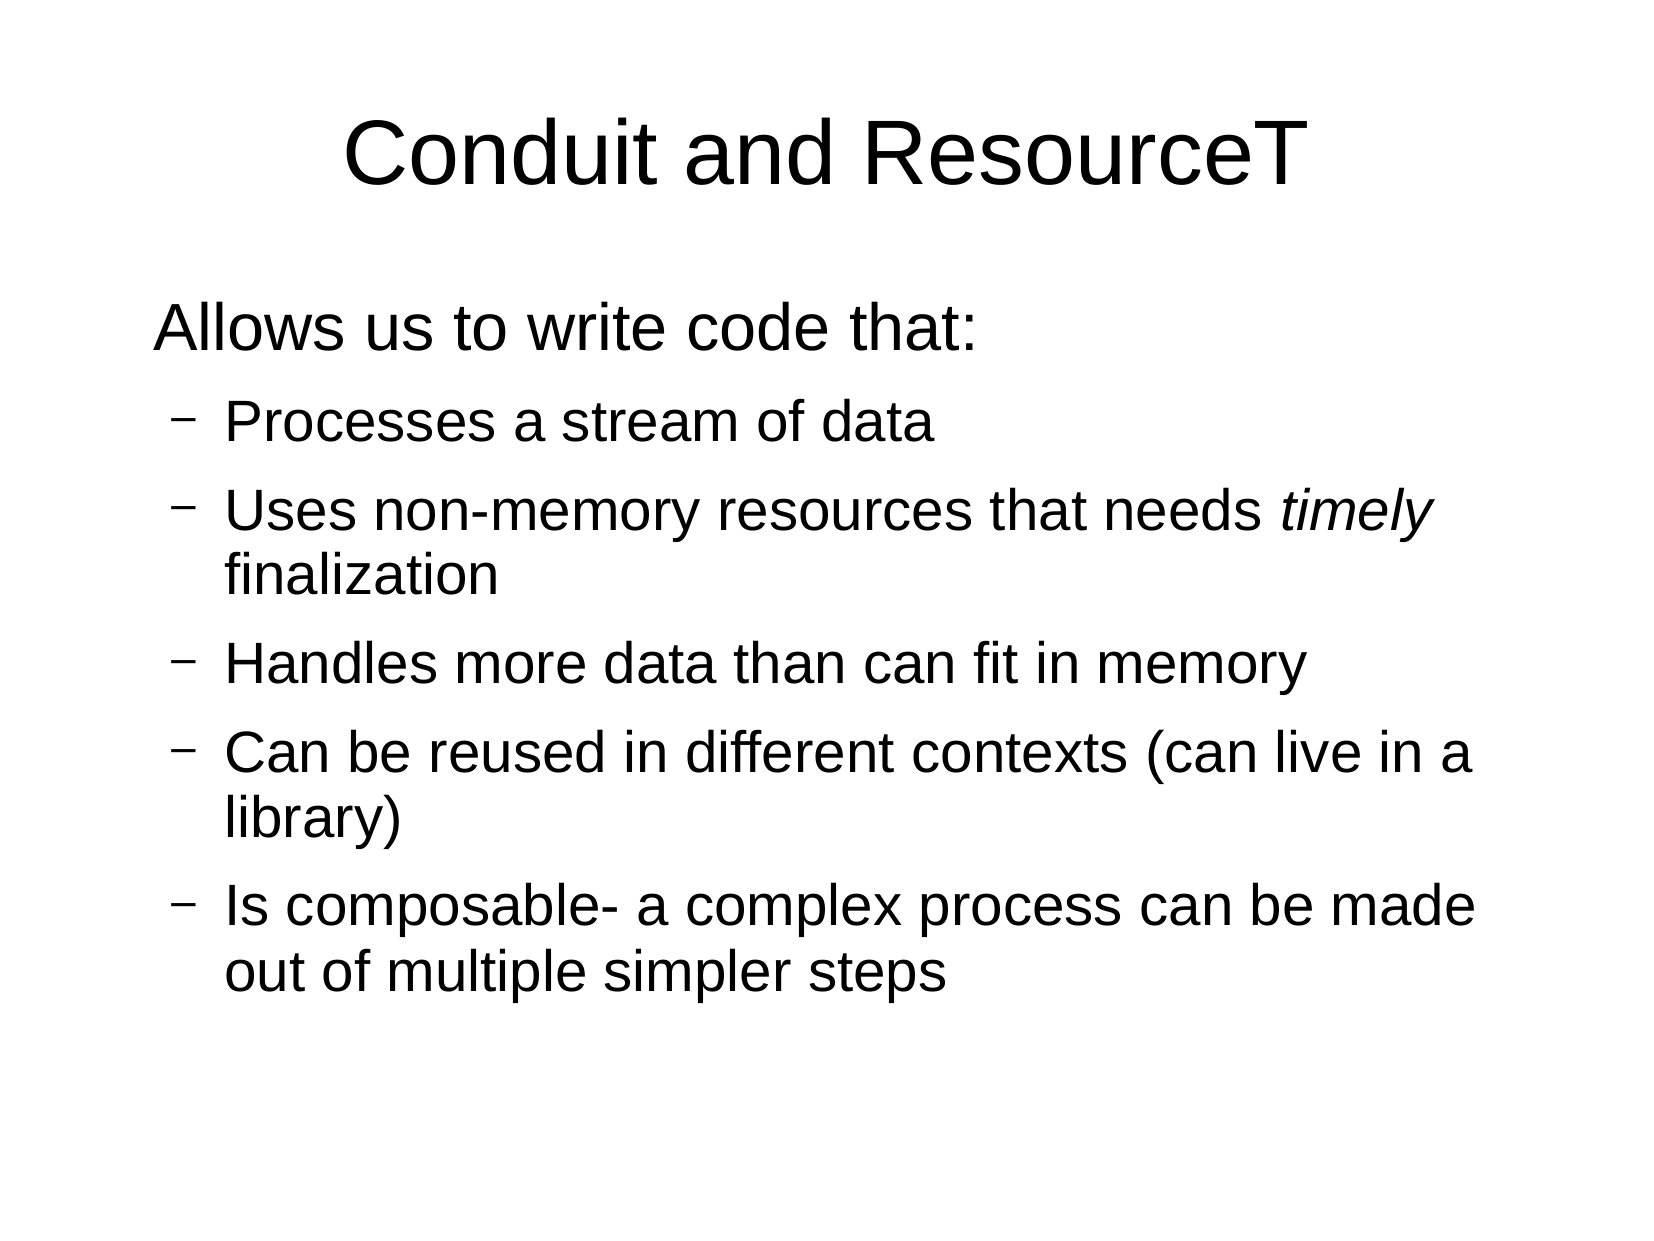

# Conduit and ResourceT
Allows us to write code that:
Processes a stream of data
Uses non-memory resources that needs timely finalization
Handles more data than can fit in memory
Can be reused in different contexts (can live in a library)
Is composable- a complex process can be made out of multiple simpler steps